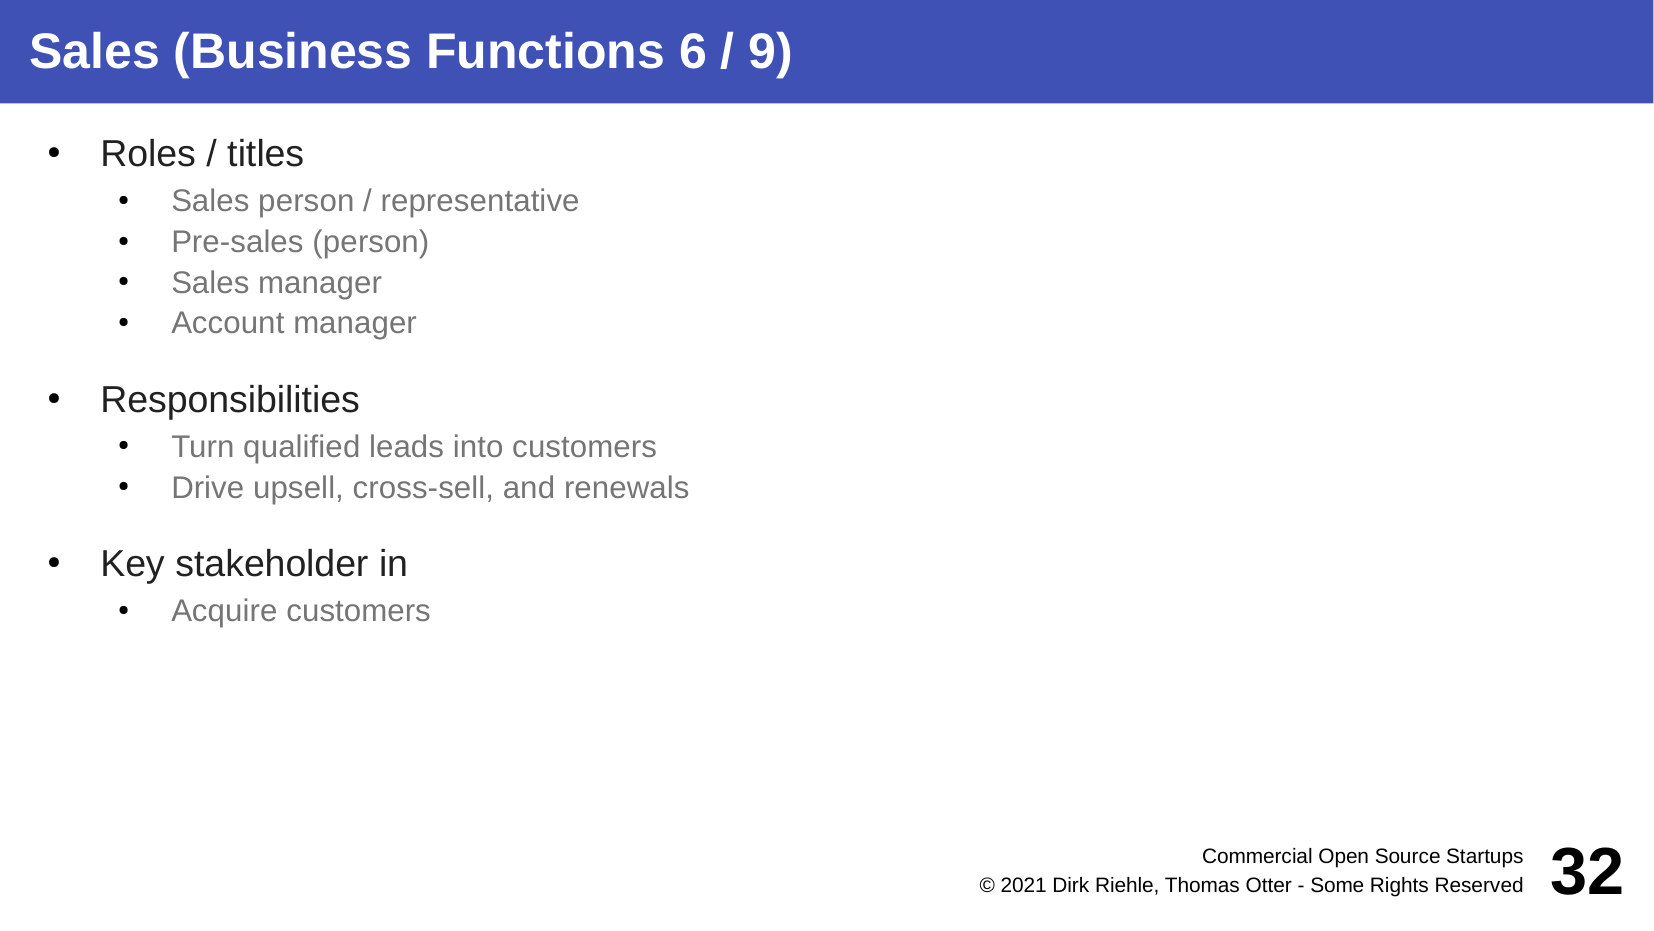

# Sales (Business Functions 6 / 9)
Roles / titles
Sales person / representative
Pre-sales (person)
Sales manager
Account manager
Responsibilities
Turn qualified leads into customers
Drive upsell, cross-sell, and renewals
Key stakeholder in
Acquire customers
Commercial Open Source Startups
32
© 2021 Dirk Riehle, Thomas Otter - Some Rights Reserved